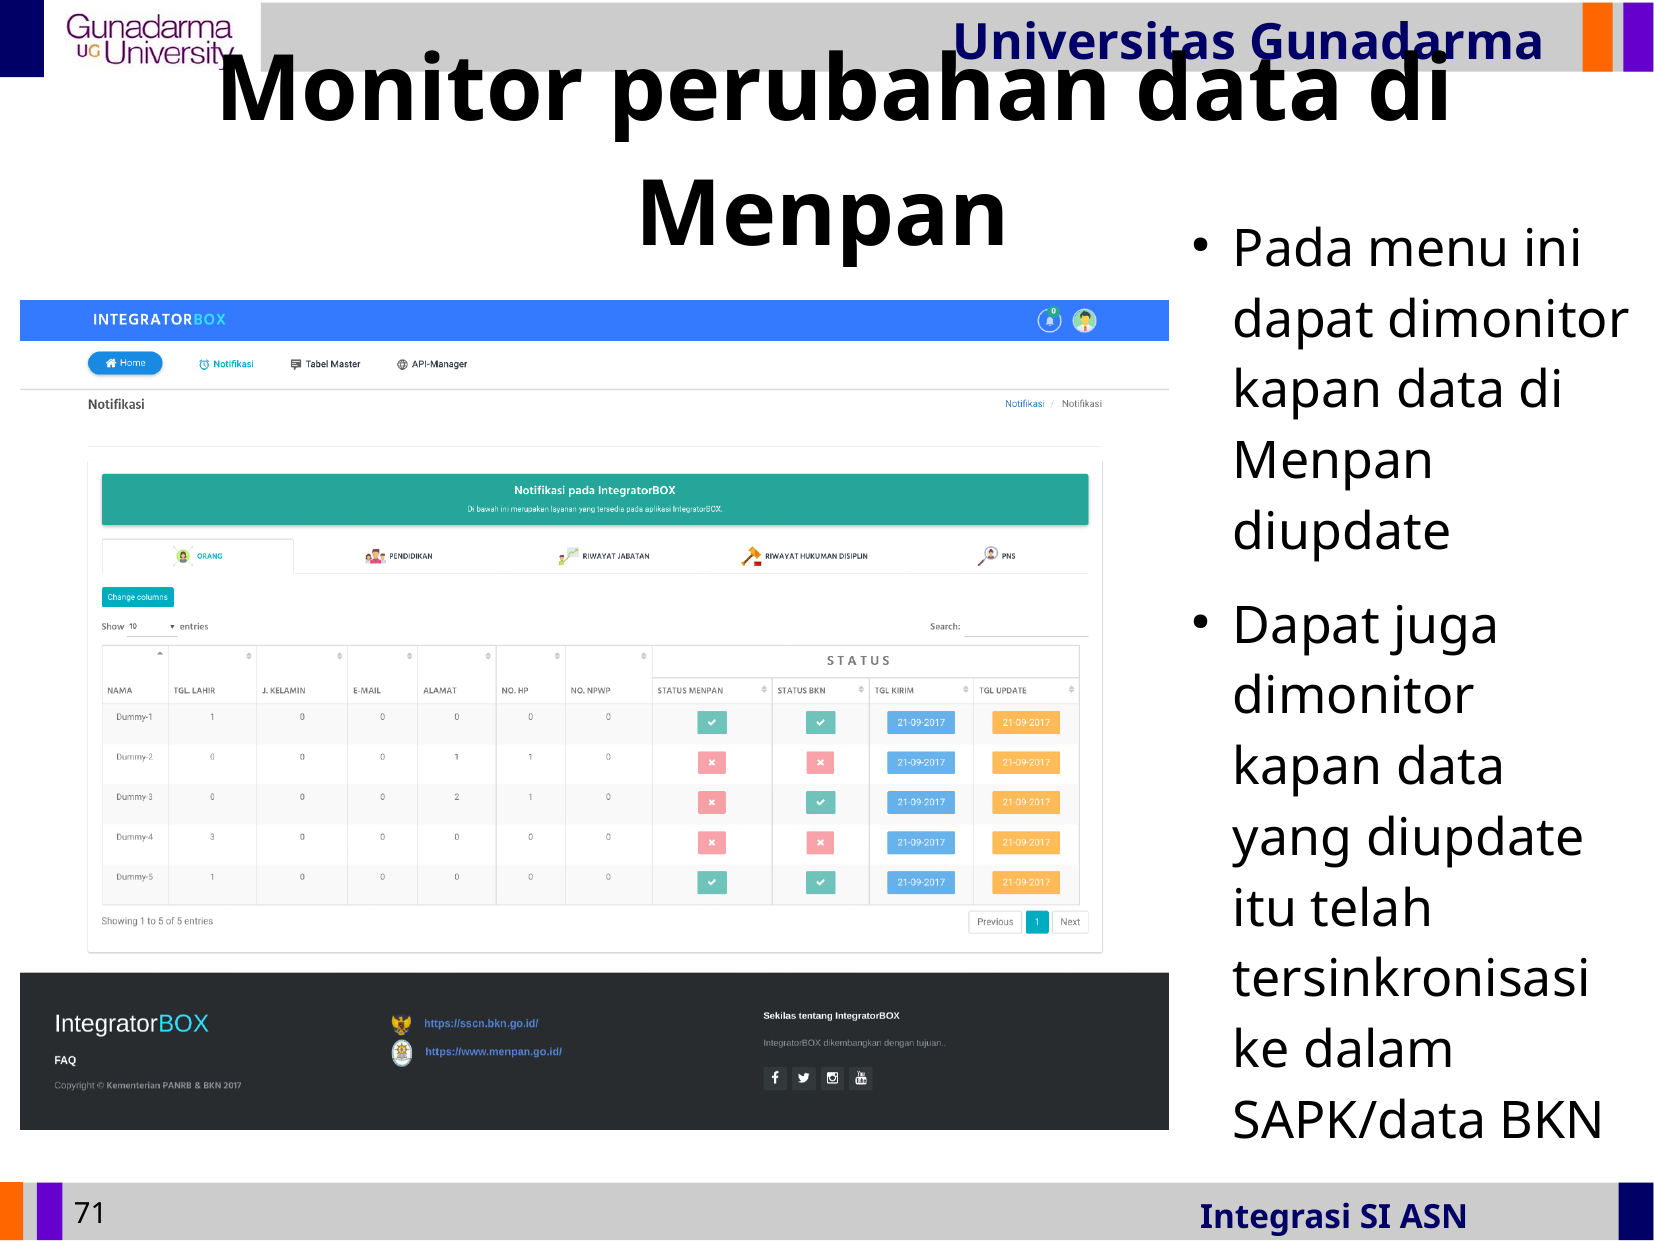

# Monitor perubahan data di Menpan
Pada menu ini dapat dimonitor kapan data di Menpan diupdate
Dapat juga dimonitor kapan data yang diupdate itu telah tersinkronisasi ke dalam SAPK/data BKN